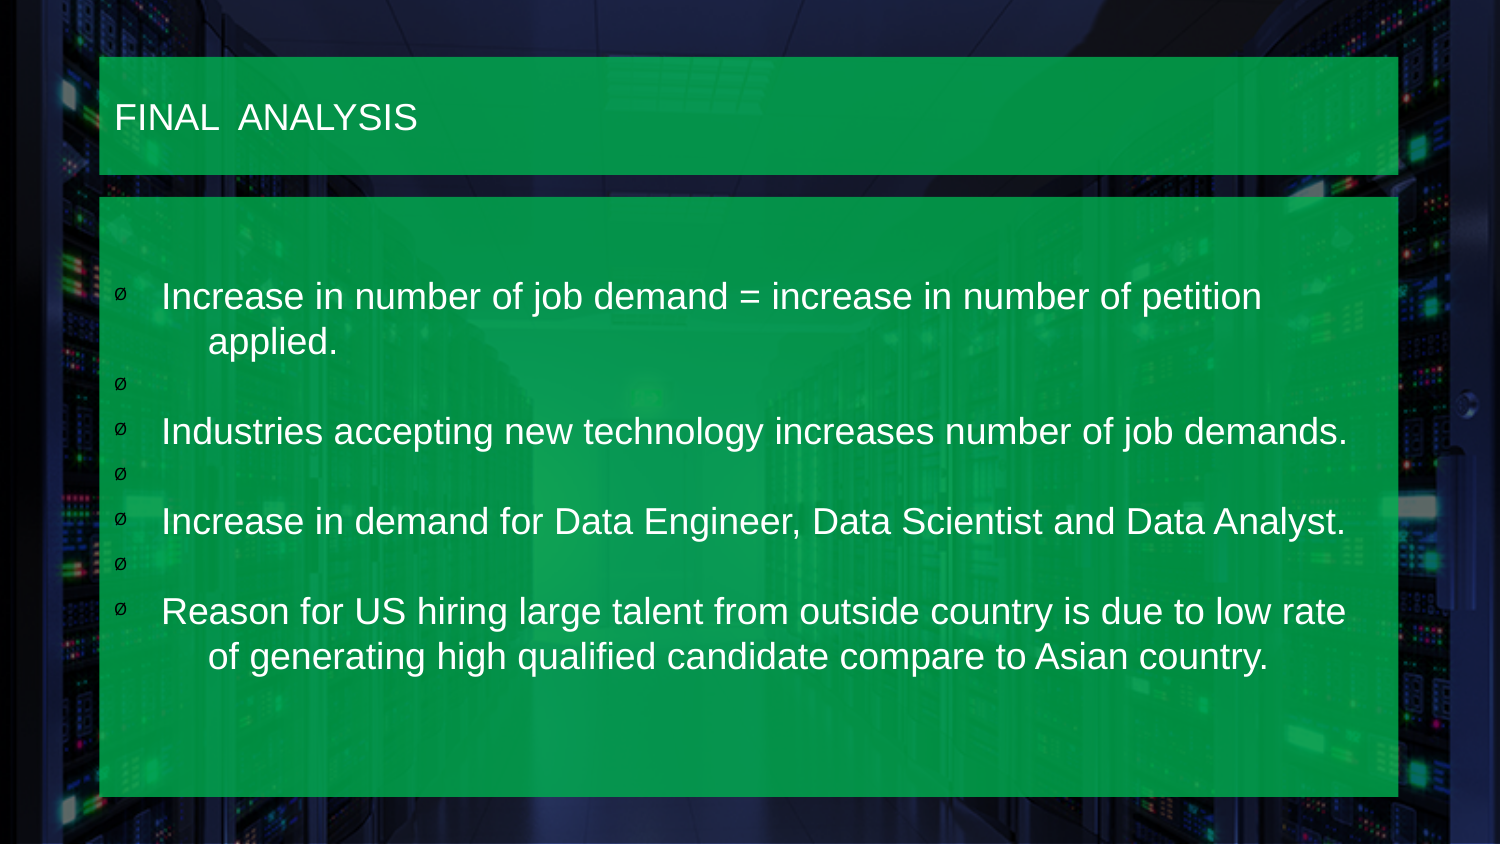

FINAL ANALYSIS
Increase in number of job demand = increase in number of petition applied.
Industries accepting new technology increases number of job demands.
Increase in demand for Data Engineer, Data Scientist and Data Analyst.
Reason for US hiring large talent from outside country is due to low rate of generating high qualified candidate compare to Asian country.